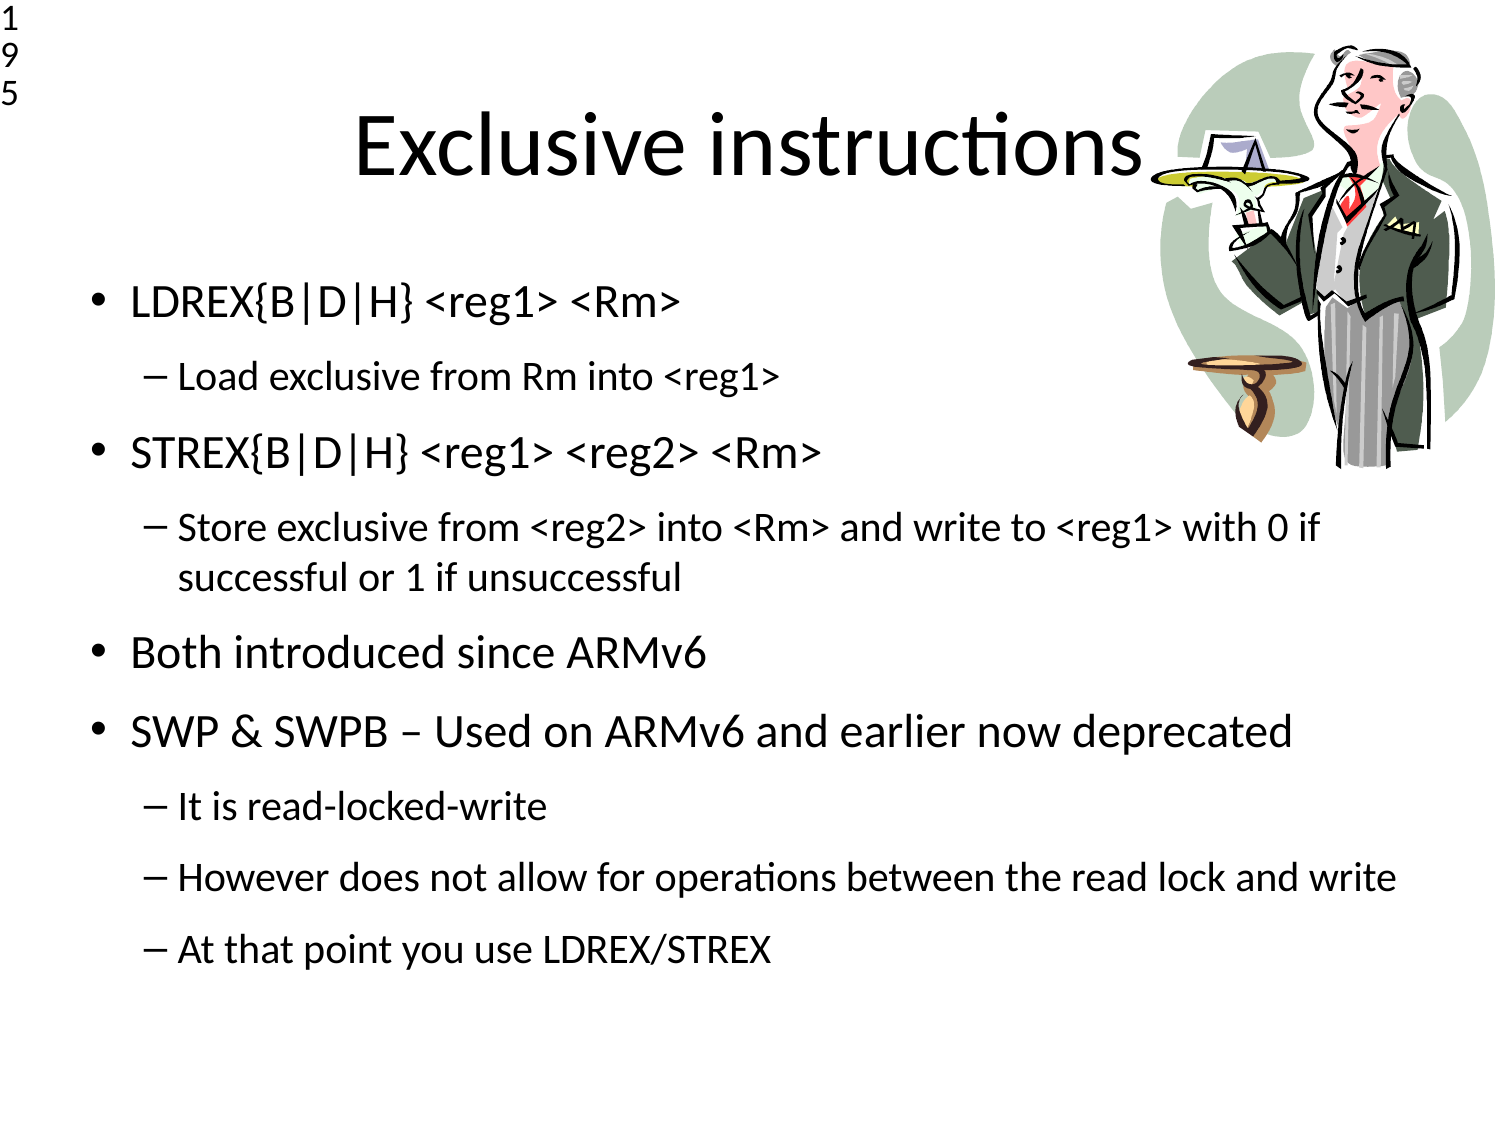

# Exclusive instructions
LDREX{B|D|H} <reg1> <Rm>
Load exclusive from Rm into <reg1>
STREX{B|D|H} <reg1> <reg2> <Rm>
Store exclusive from <reg2> into <Rm> and write to <reg1> with 0 if successful or 1 if unsuccessful
Both introduced since ARMv6
SWP & SWPB – Used on ARMv6 and earlier now deprecated
It is read-locked-write
However does not allow for operations between the read lock and write
At that point you use LDREX/STREX